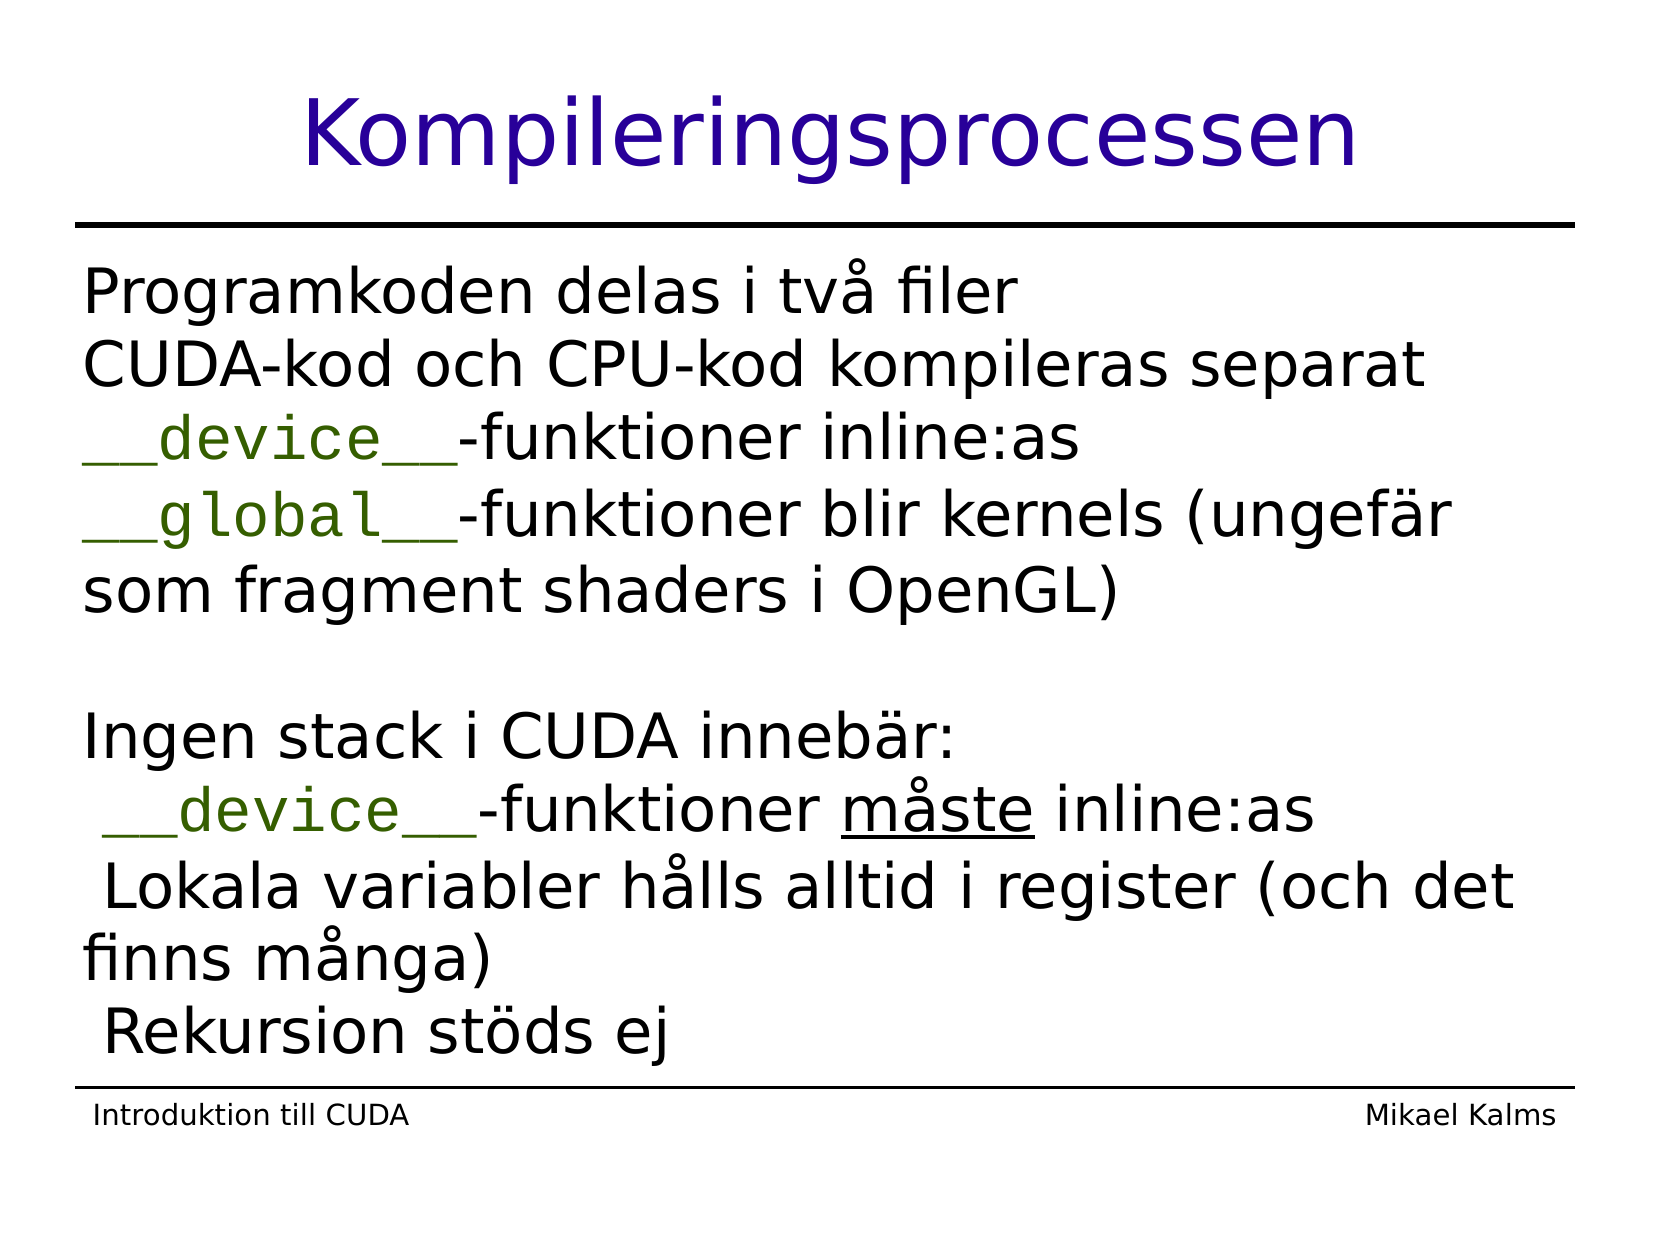

# Kompileringsprocessen
Programkoden delas i två filer
CUDA-kod och CPU-kod kompileras separat
__device__-funktioner inline:as
__global__-funktioner blir kernels (ungefär som fragment shaders i OpenGL)
Ingen stack i CUDA innebär:
 __device__-funktioner måste inline:as
 Lokala variabler hålls alltid i register (och det finns många)
 Rekursion stöds ej
Introduktion till CUDA
Mikael Kalms